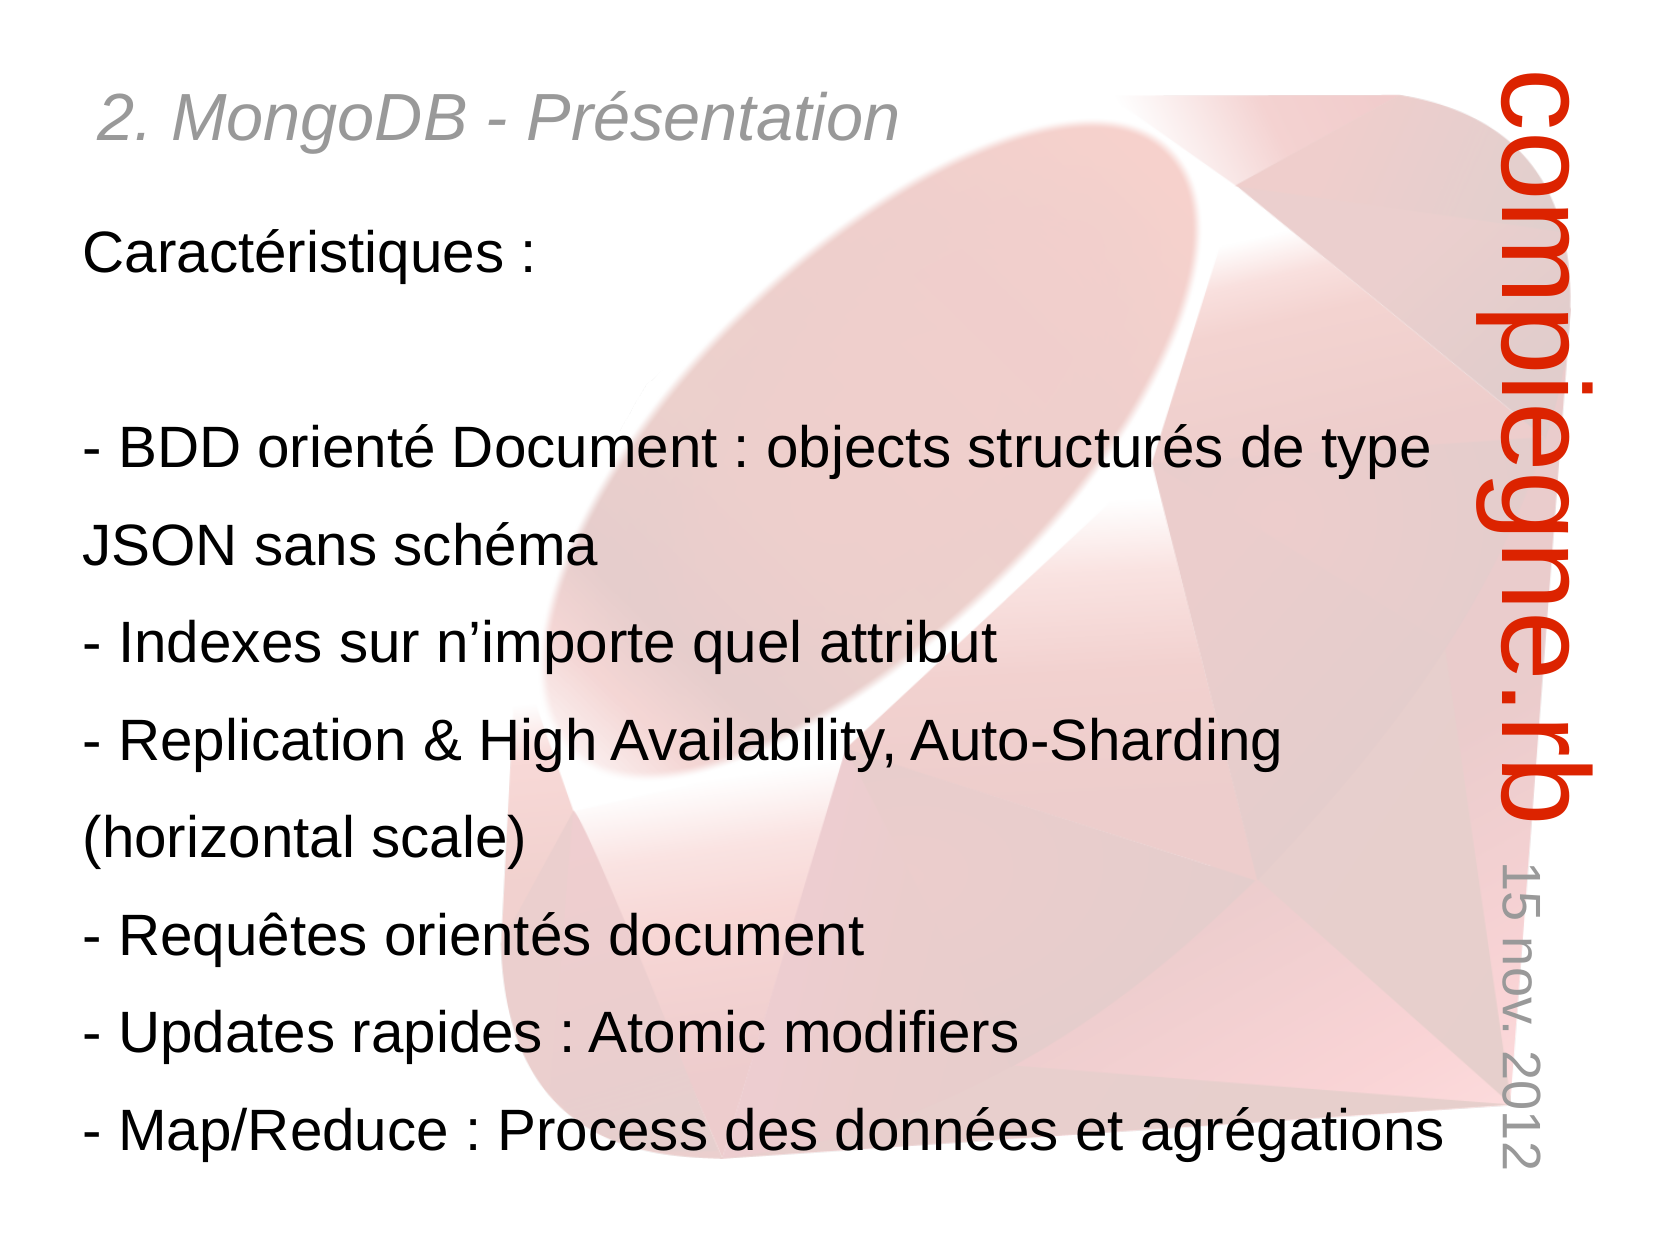

2. MongoDB - Présentation
Caractéristiques :
- BDD orienté Document : objects structurés de type JSON sans schéma
- Indexes sur n’importe quel attribut
- Replication & High Availability, Auto-Sharding (horizontal scale)
- Requêtes orientés document
- Updates rapides : Atomic modifiers
- Map/Reduce : Process des données et agrégations
# compiegne.rb 15 nov. 2012